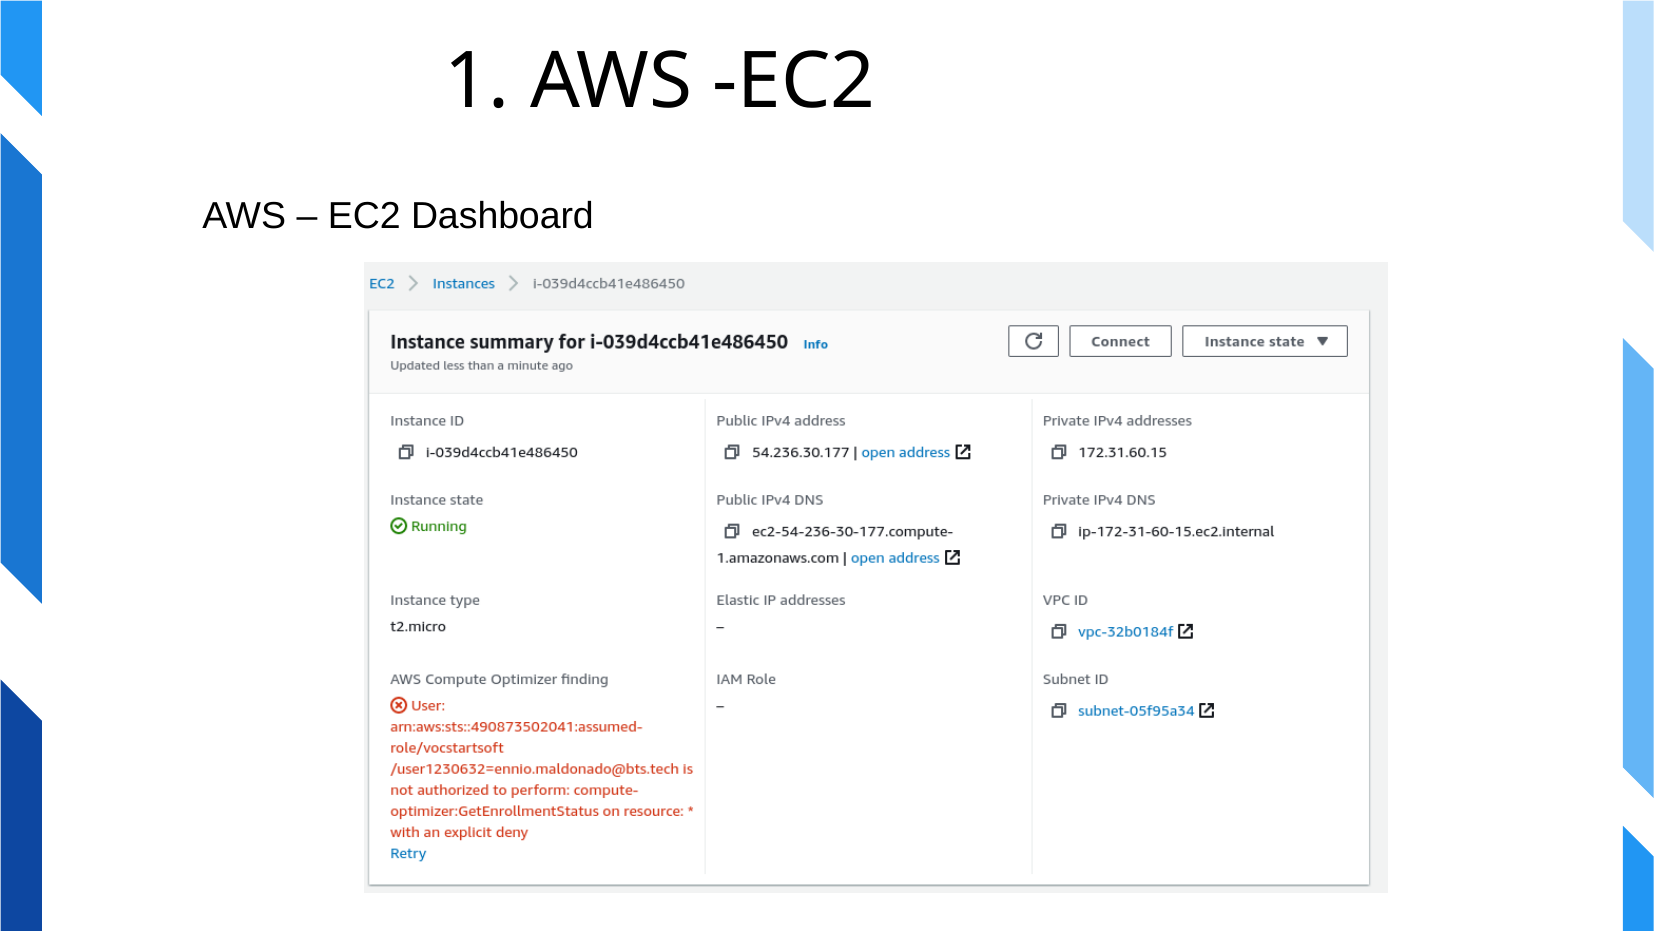

# 1. AWS -EC2
AWS – EC2 Dashboard